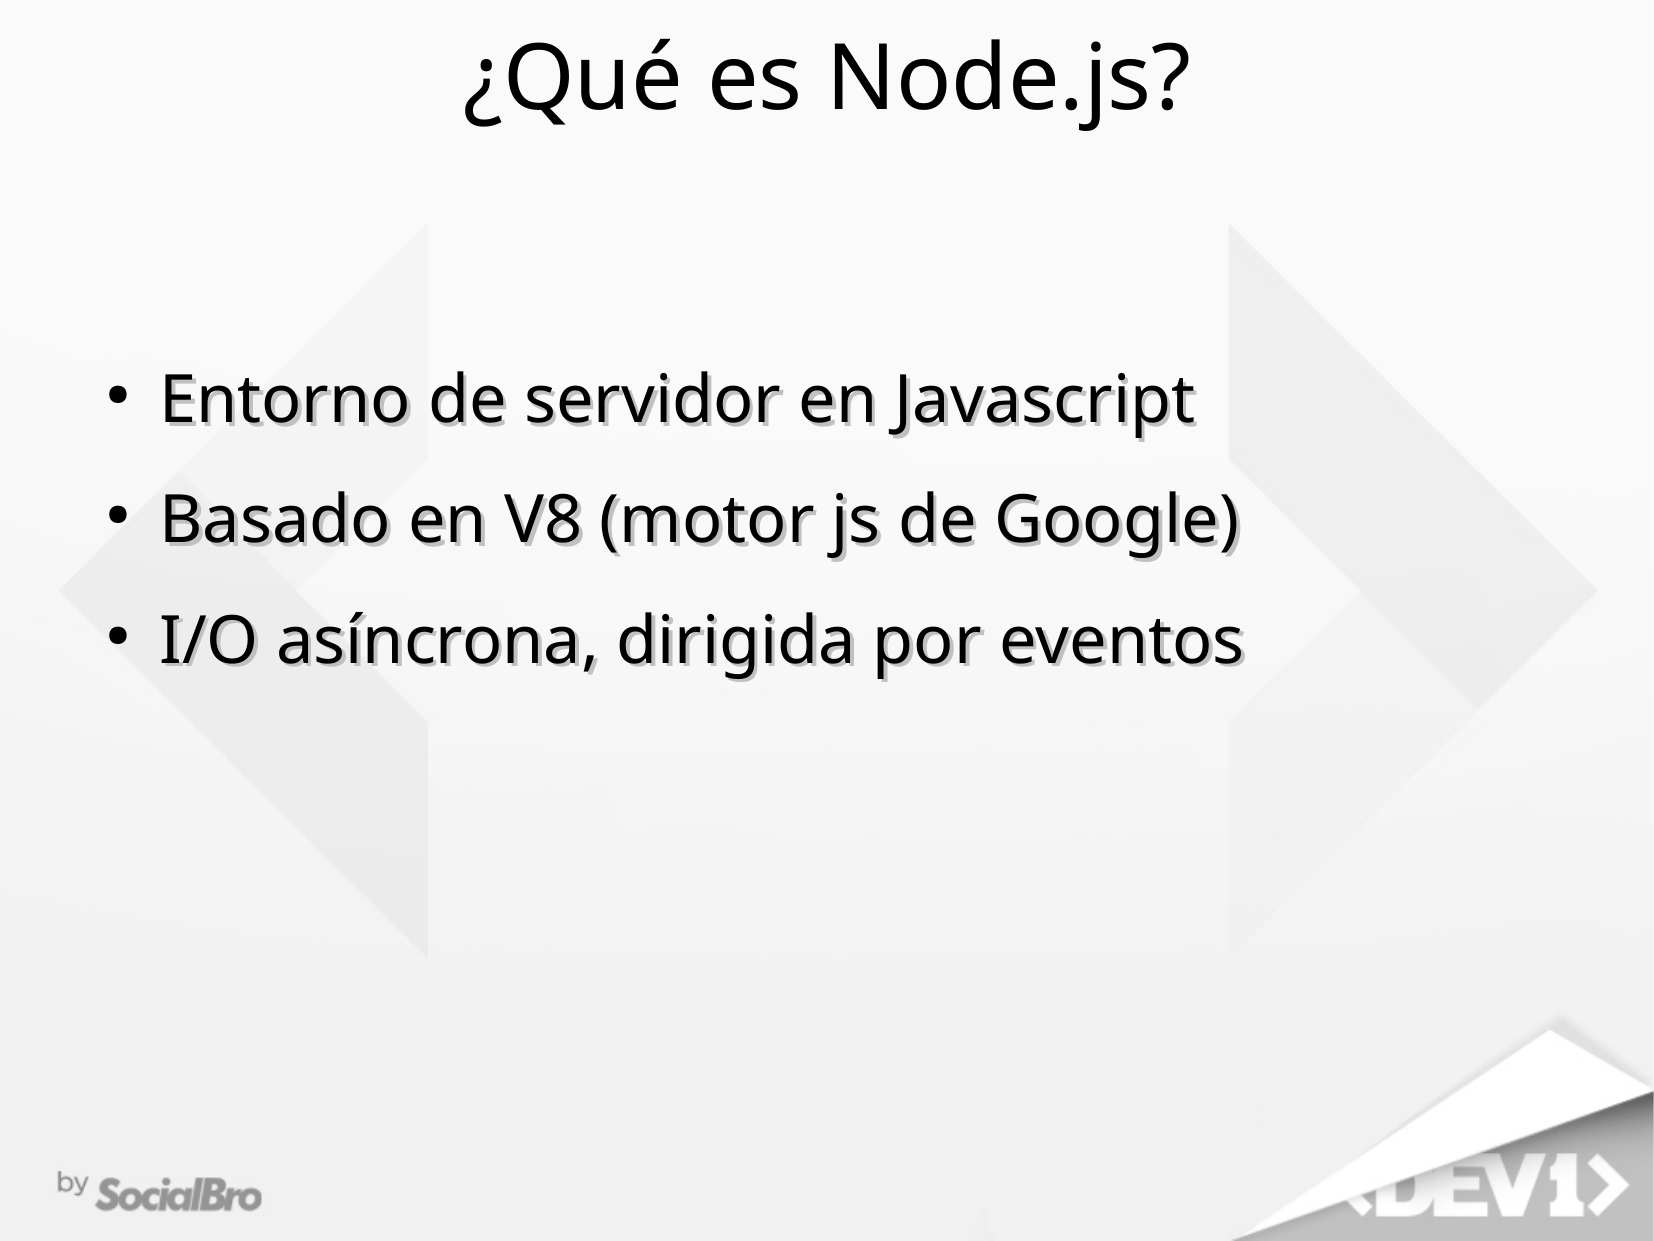

# ¿Qué es Node.js?
Entorno de servidor en Javascript
Basado en V8 (motor js de Google)
I/O asíncrona, dirigida por eventos